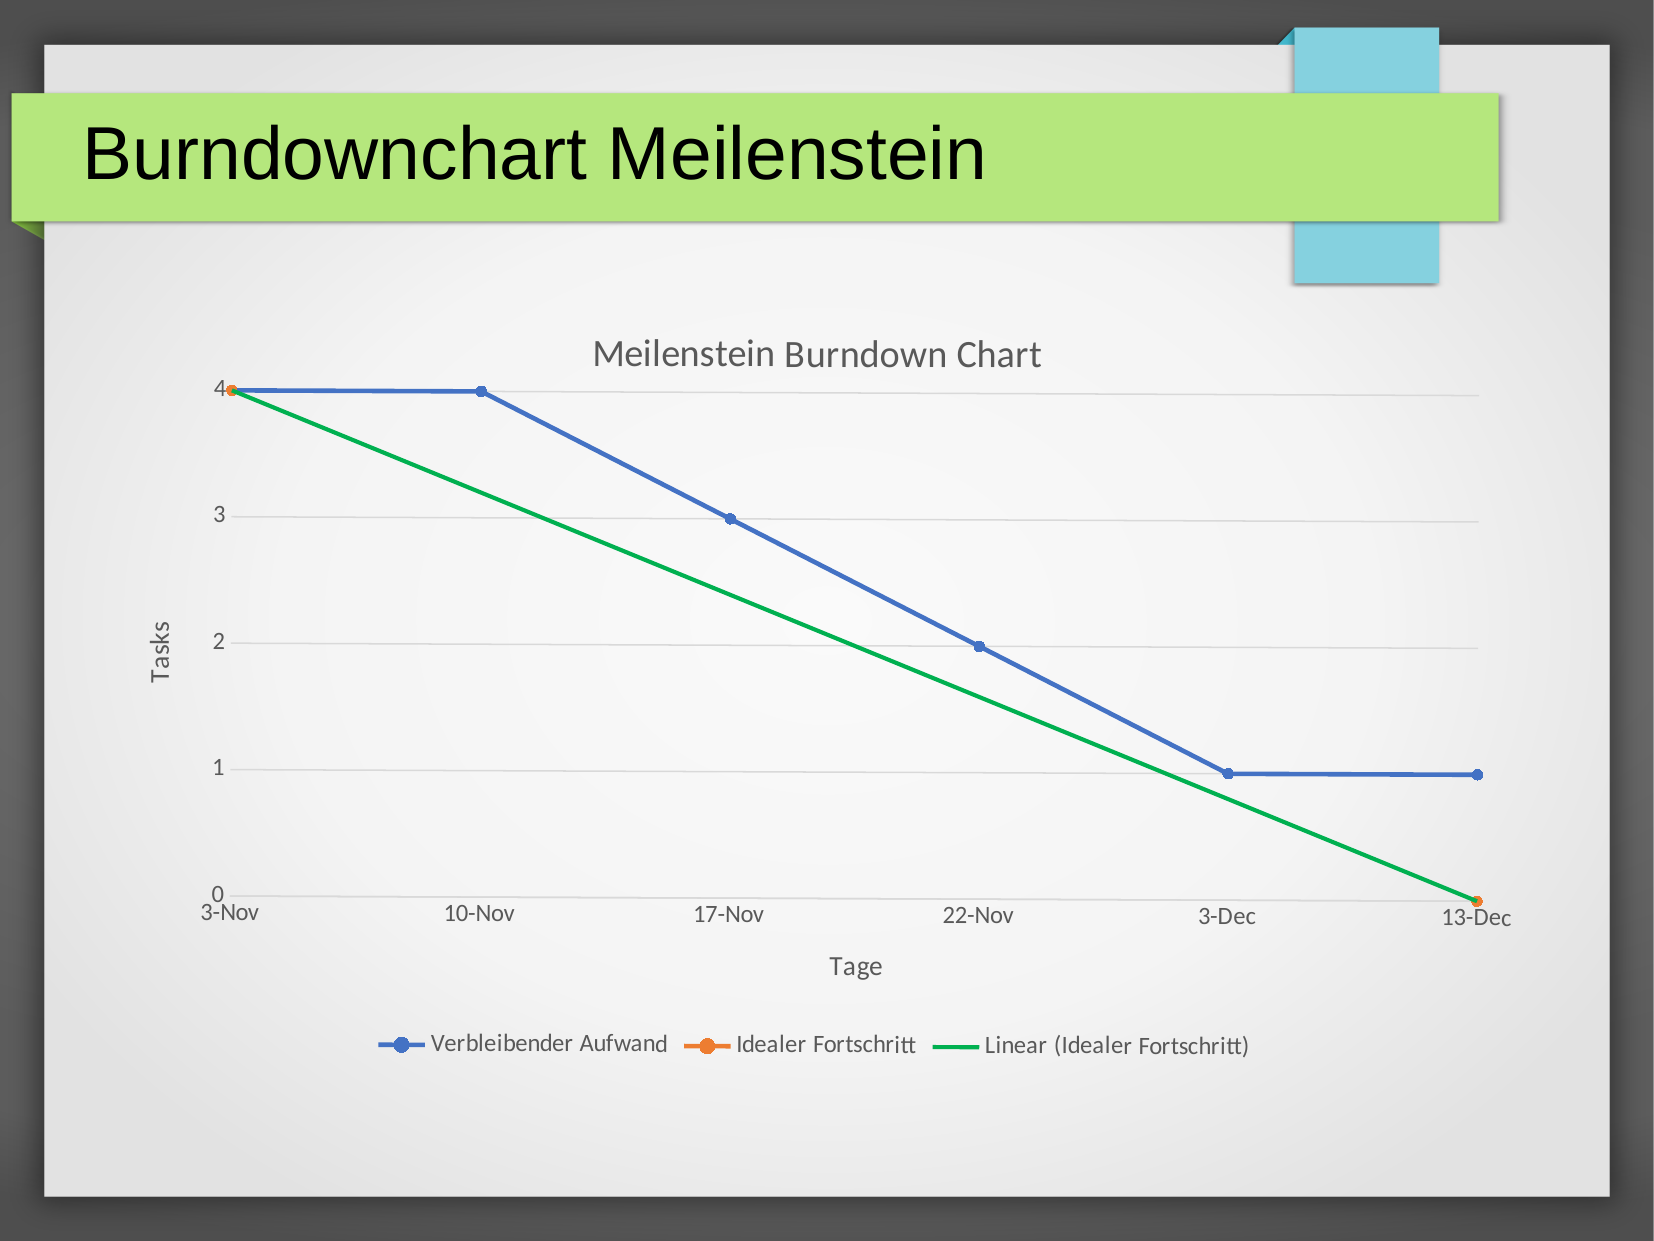

# Burndownchart Meilenstein
### Chart: Meilenstein Burndown Chart
| Category | Verbleibender Aufwand | Idealer Fortschritt |
|---|---|---|
| 3-Nov | 4.0 | 4.0 |
| 10-Nov | 4.0 | None |
| 17-Nov | 3.0 | None |
| 22-Nov | 2.0 | None |
| 3-Dec | 1.0 | None |
| 13-Dec | 1.0 | 0.0 |